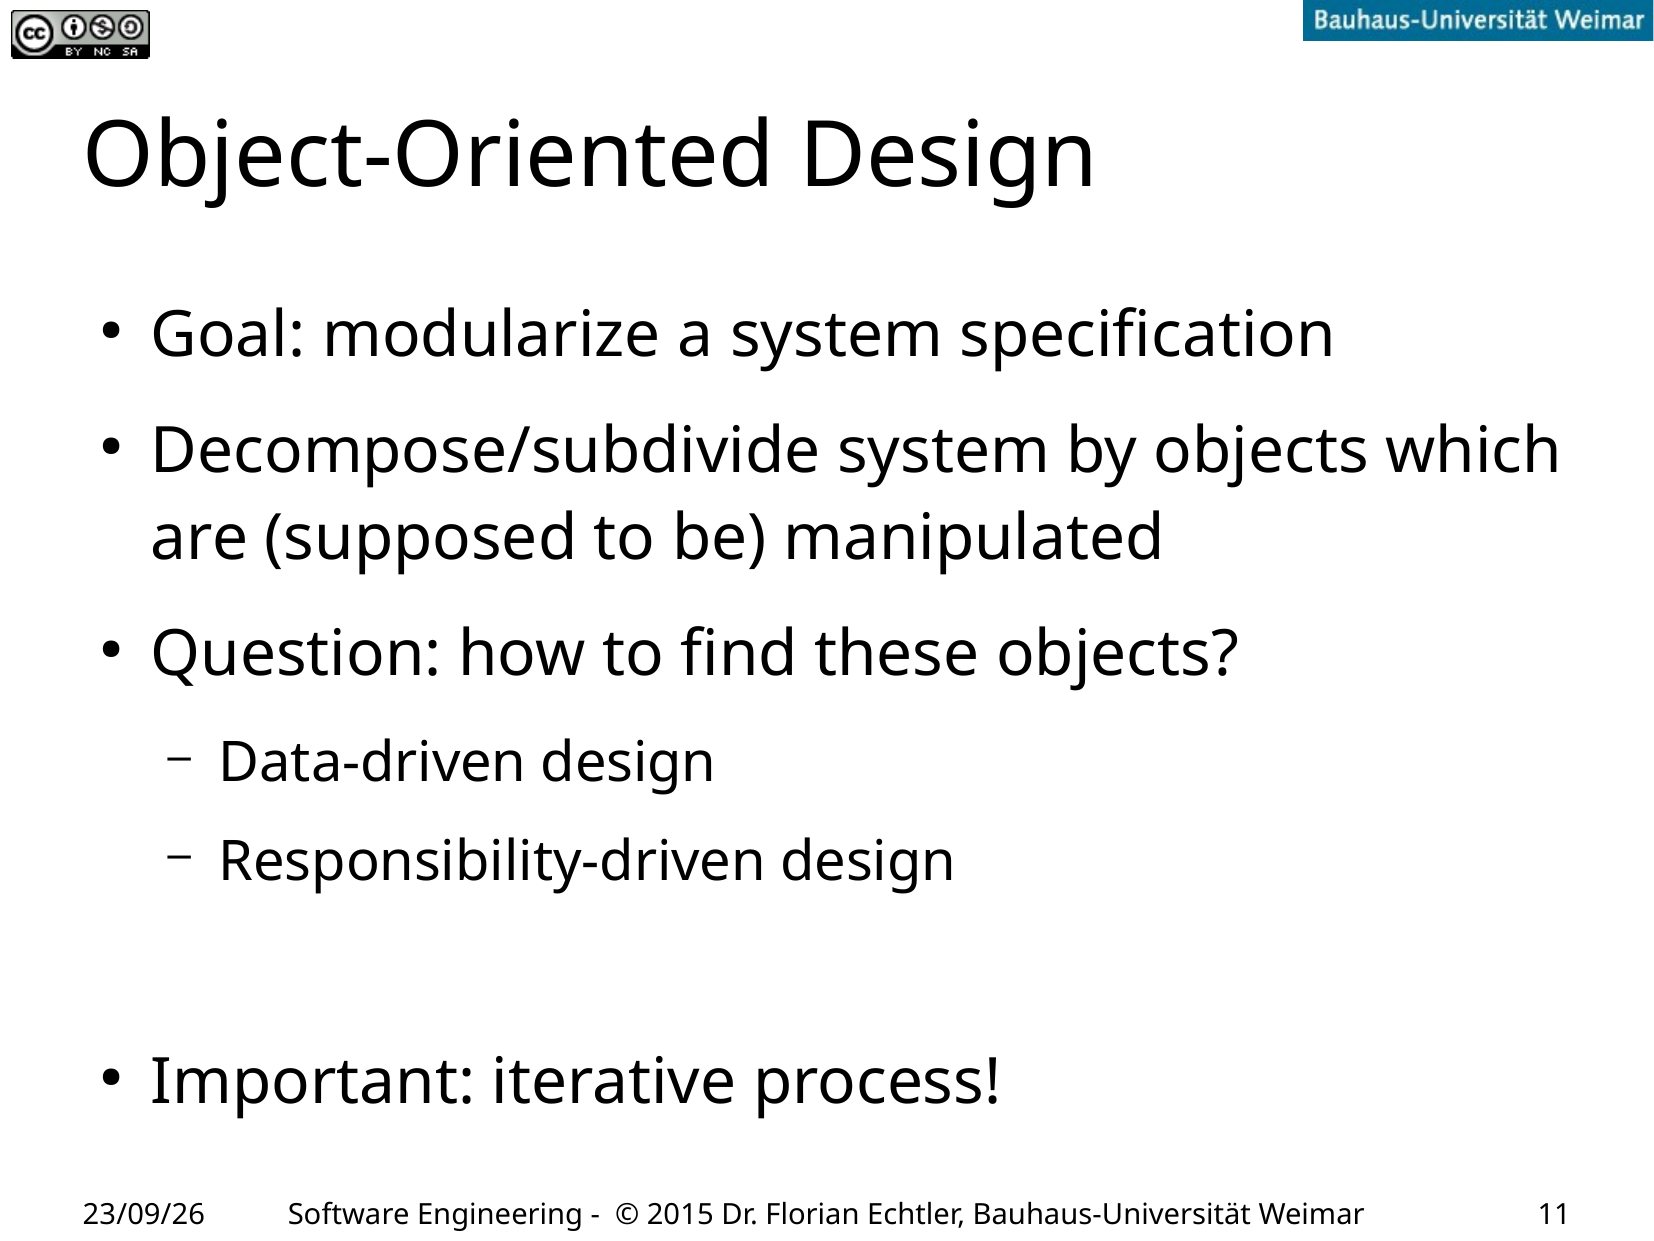

# Object-Oriented Design
Goal: modularize a system specification
Decompose/subdivide system by objects which are (supposed to be) manipulated
Question: how to find these objects?
Data-driven design
Responsibility-driven design
Important: iterative process!
Software Engineering - © 2015 Dr. Florian Echtler, Bauhaus-Universität Weimar
11